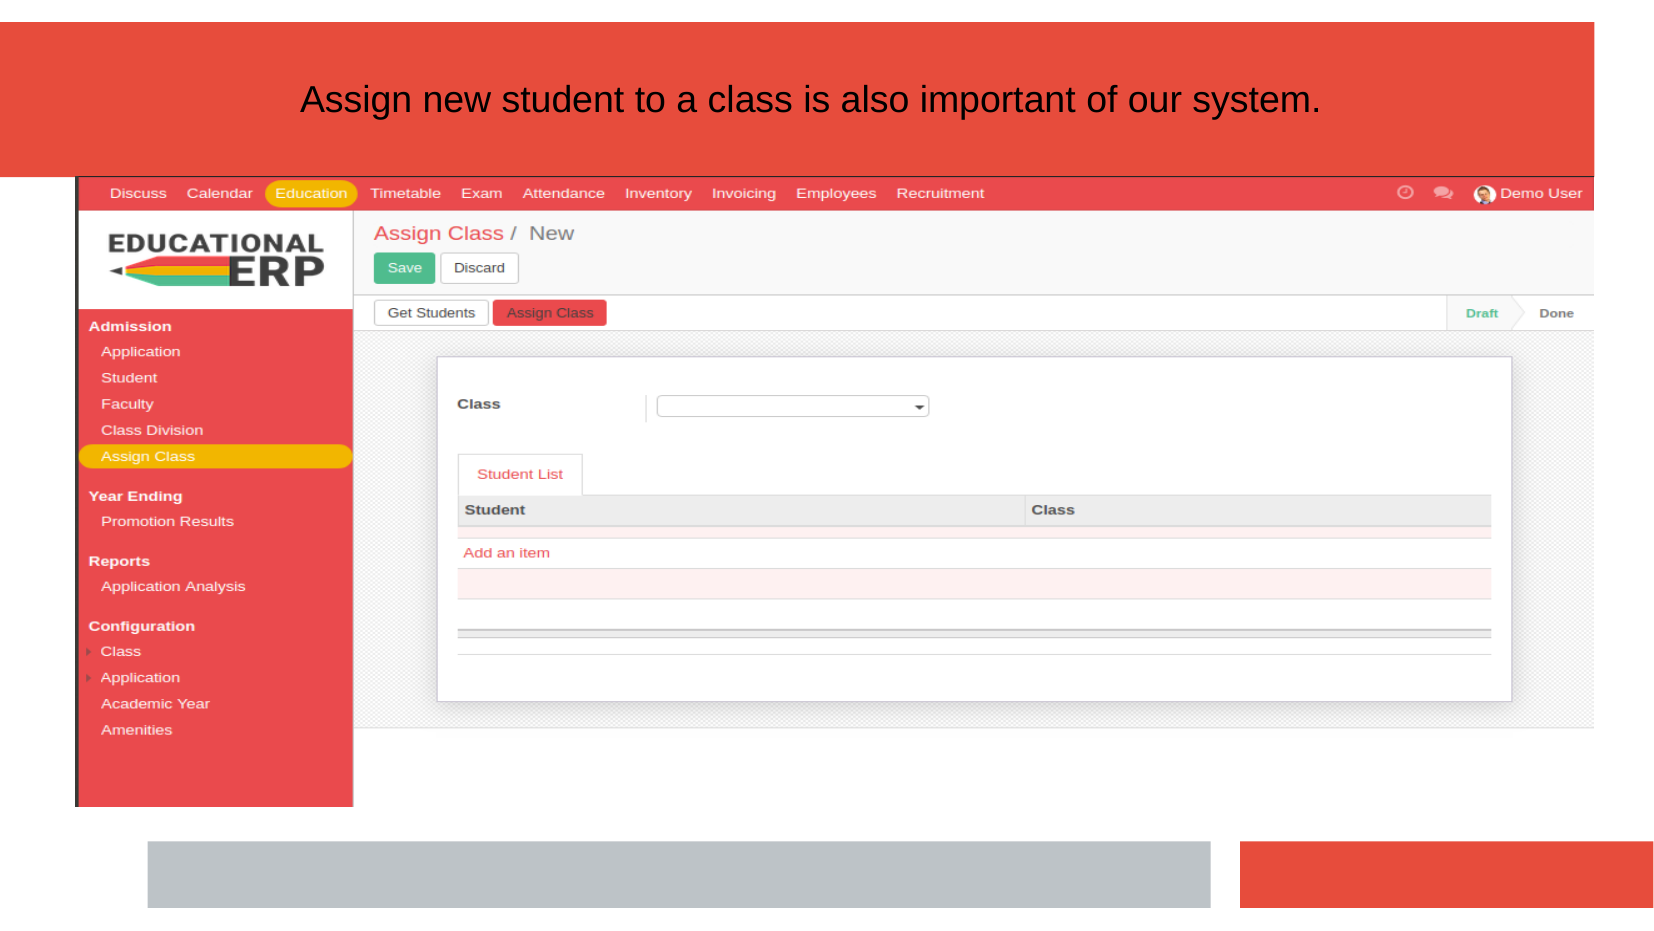

Assign new student to a class is also important of our system.